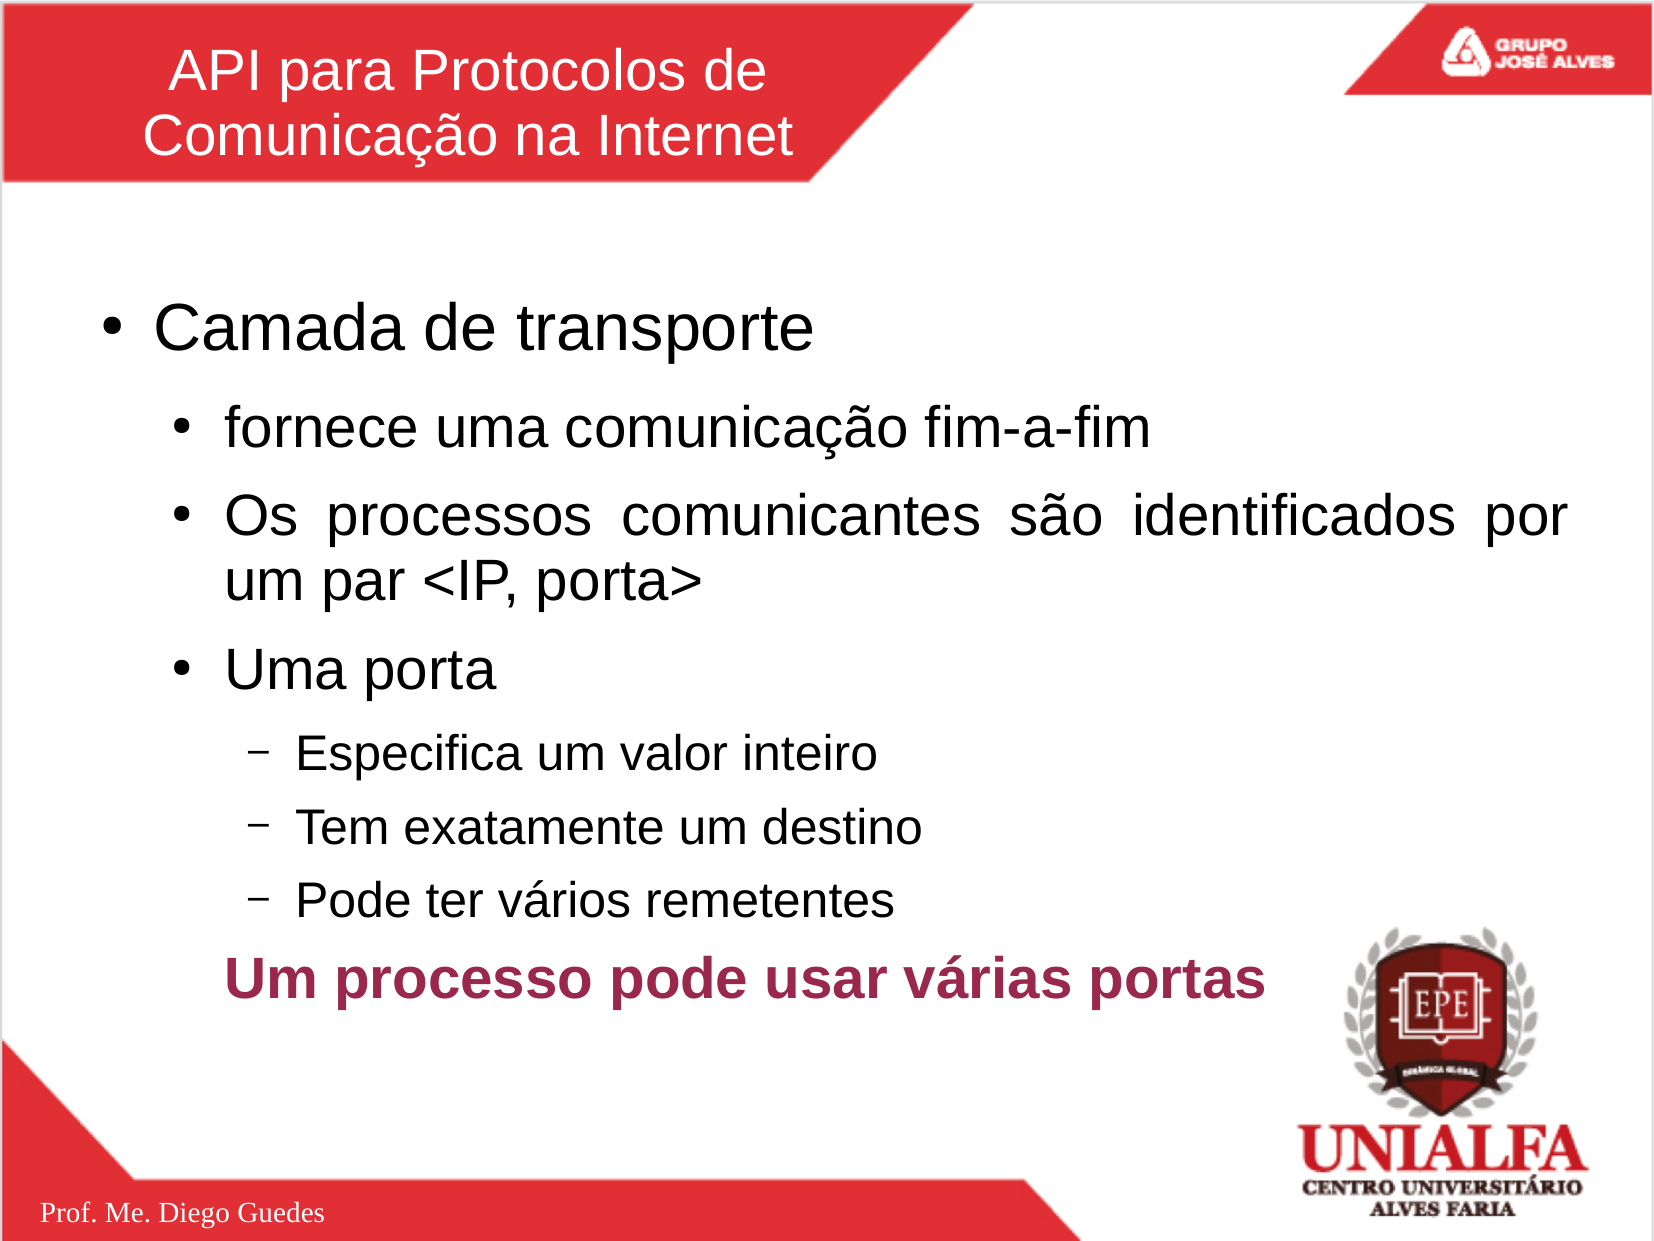

# API para Protocolos de Comunicação na Internet
Camada de transporte
fornece uma comunicação fim-a-fim
Os processos comunicantes são identificados por um par <IP, porta>
Uma porta
Especifica um valor inteiro
Tem exatamente um destino
Pode ter vários remetentes
Um processo pode usar várias portas